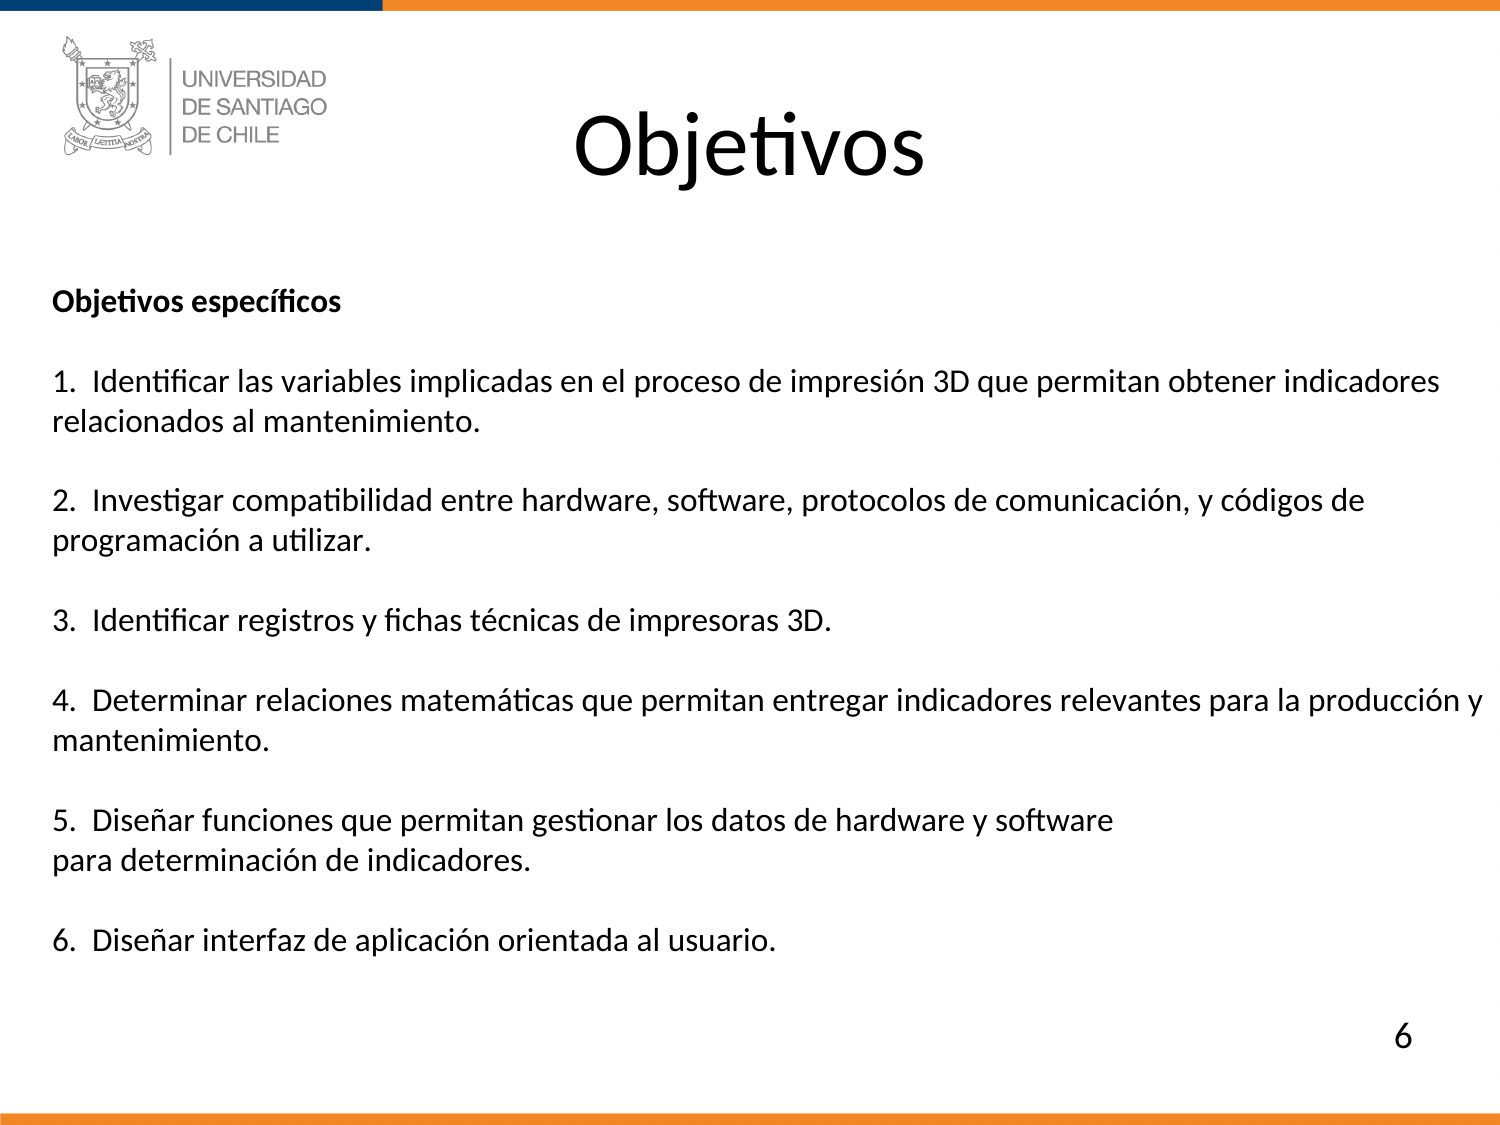

# Objetivos
Objetivos específicos
1. Identificar las variables implicadas en el proceso de impresión 3D que permitan obtener indicadores relacionados al mantenimiento.
2. Investigar compatibilidad entre hardware, software, protocolos de comunicación, y códigos de programación a utilizar.
3. Identificar registros y fichas técnicas de impresoras 3D.
4. Determinar relaciones matemáticas que permitan entregar indicadores relevantes para la producción y mantenimiento.
5. Diseñar funciones que permitan gestionar los datos de hardware y software
para determinación de indicadores.
6. Diseñar interfaz de aplicación orientada al usuario.